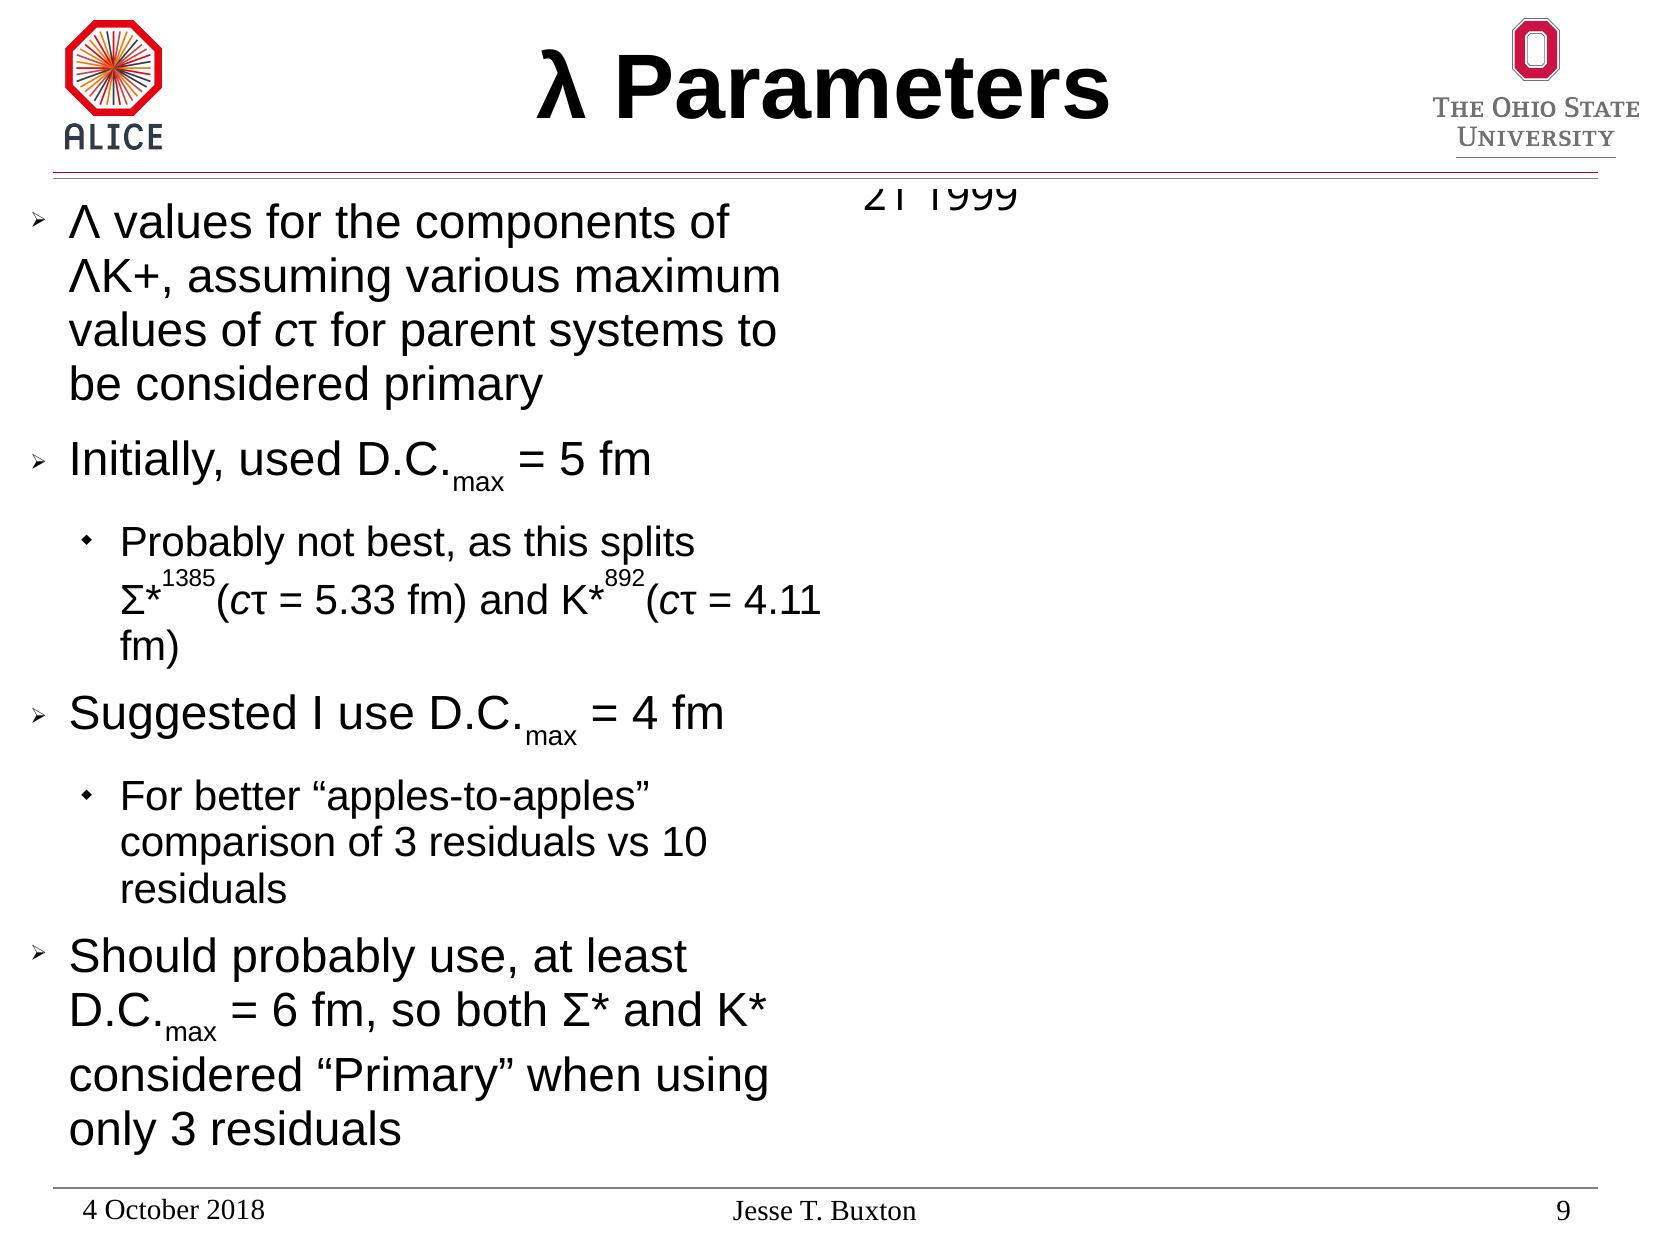

# λ Parameters
Λ values for the components of ΛK+, assuming various maximum values of cτ for parent systems to be considered primary
Initially, used D.C.max = 5 fm
Probably not best, as this splits Σ*1385(cτ = 5.33 fm) and K*892(cτ = 4.11 fm)
Suggested I use D.C.max = 4 fm
For better “apples-to-apples” comparison of 3 residuals vs 10 residuals
Should probably use, at least D.C.max = 6 fm, so both Σ* and K* considered “Primary” when using only 3 residuals
4 October 2018
Jesse T. Buxton
9